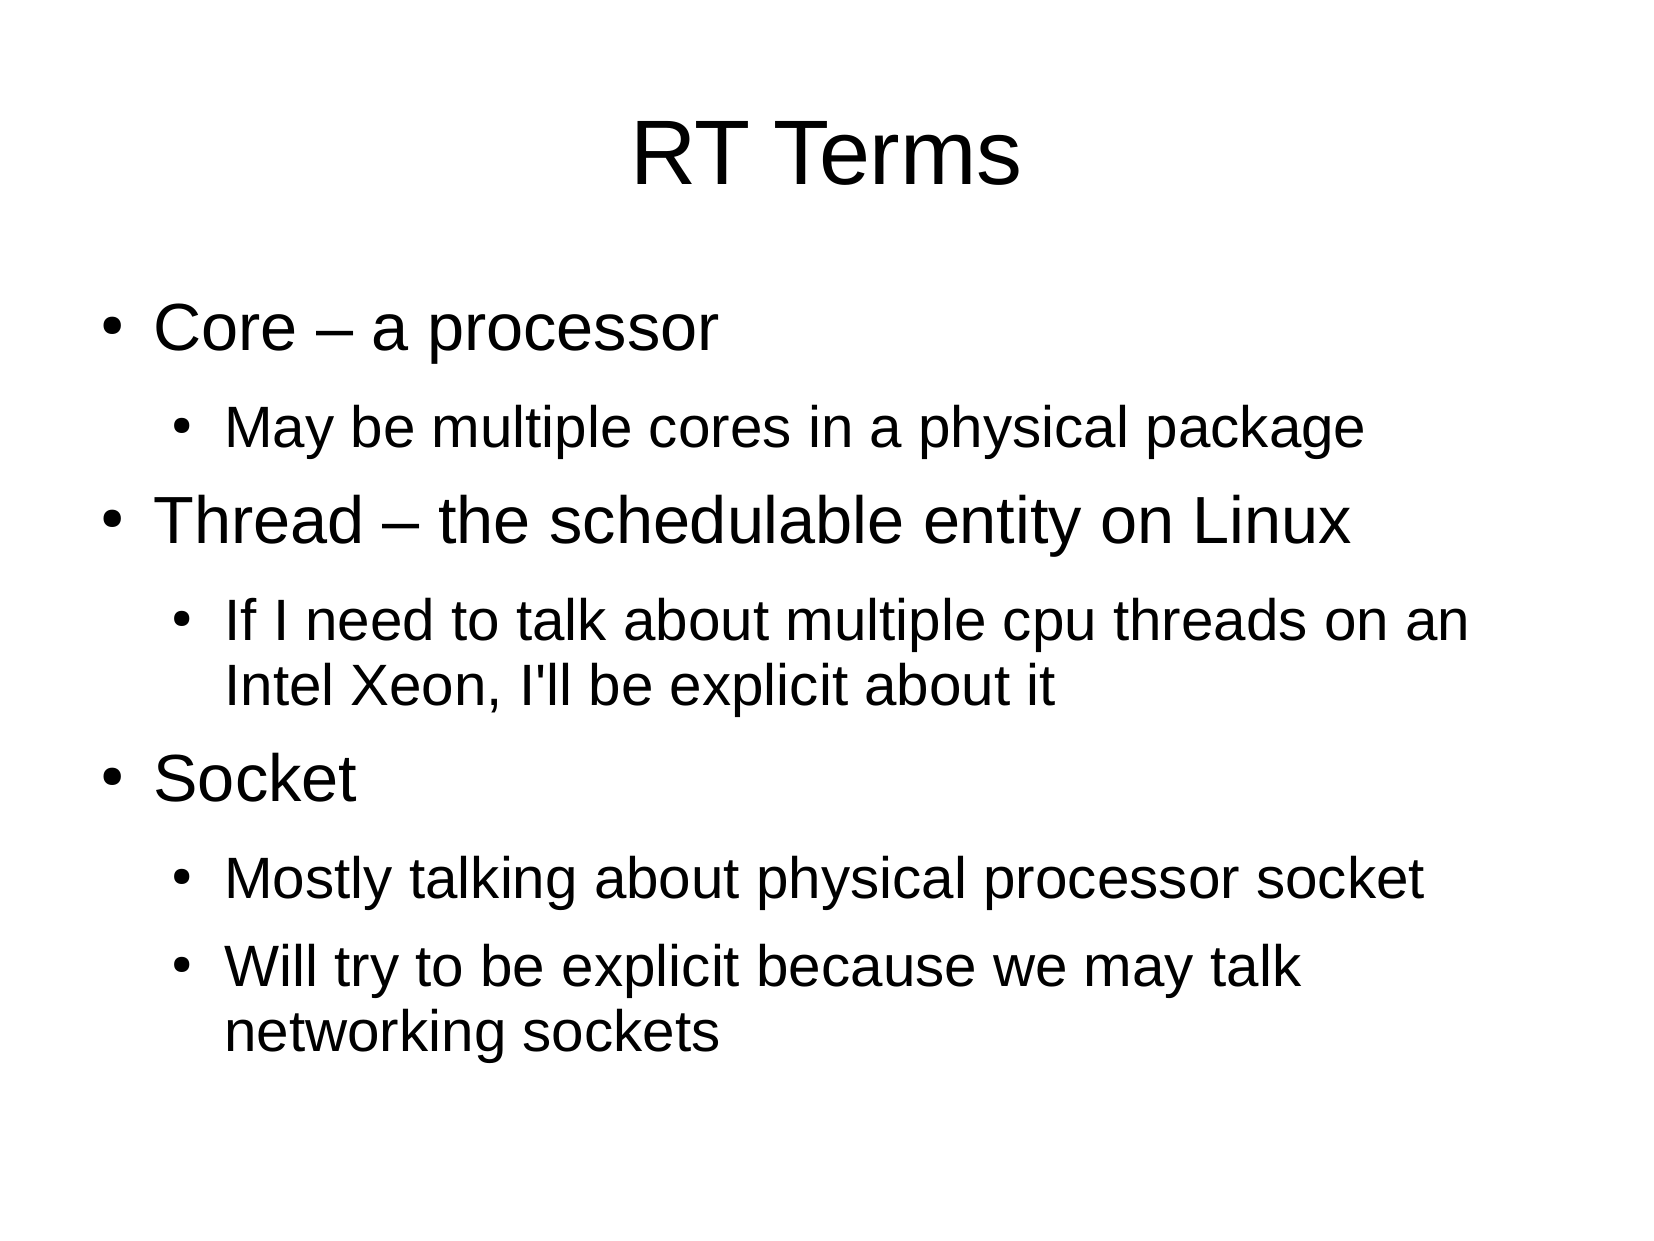

# RT Terms
Core – a processor
May be multiple cores in a physical package
Thread – the schedulable entity on Linux
If I need to talk about multiple cpu threads on an Intel Xeon, I'll be explicit about it
Socket
Mostly talking about physical processor socket
Will try to be explicit because we may talk networking sockets